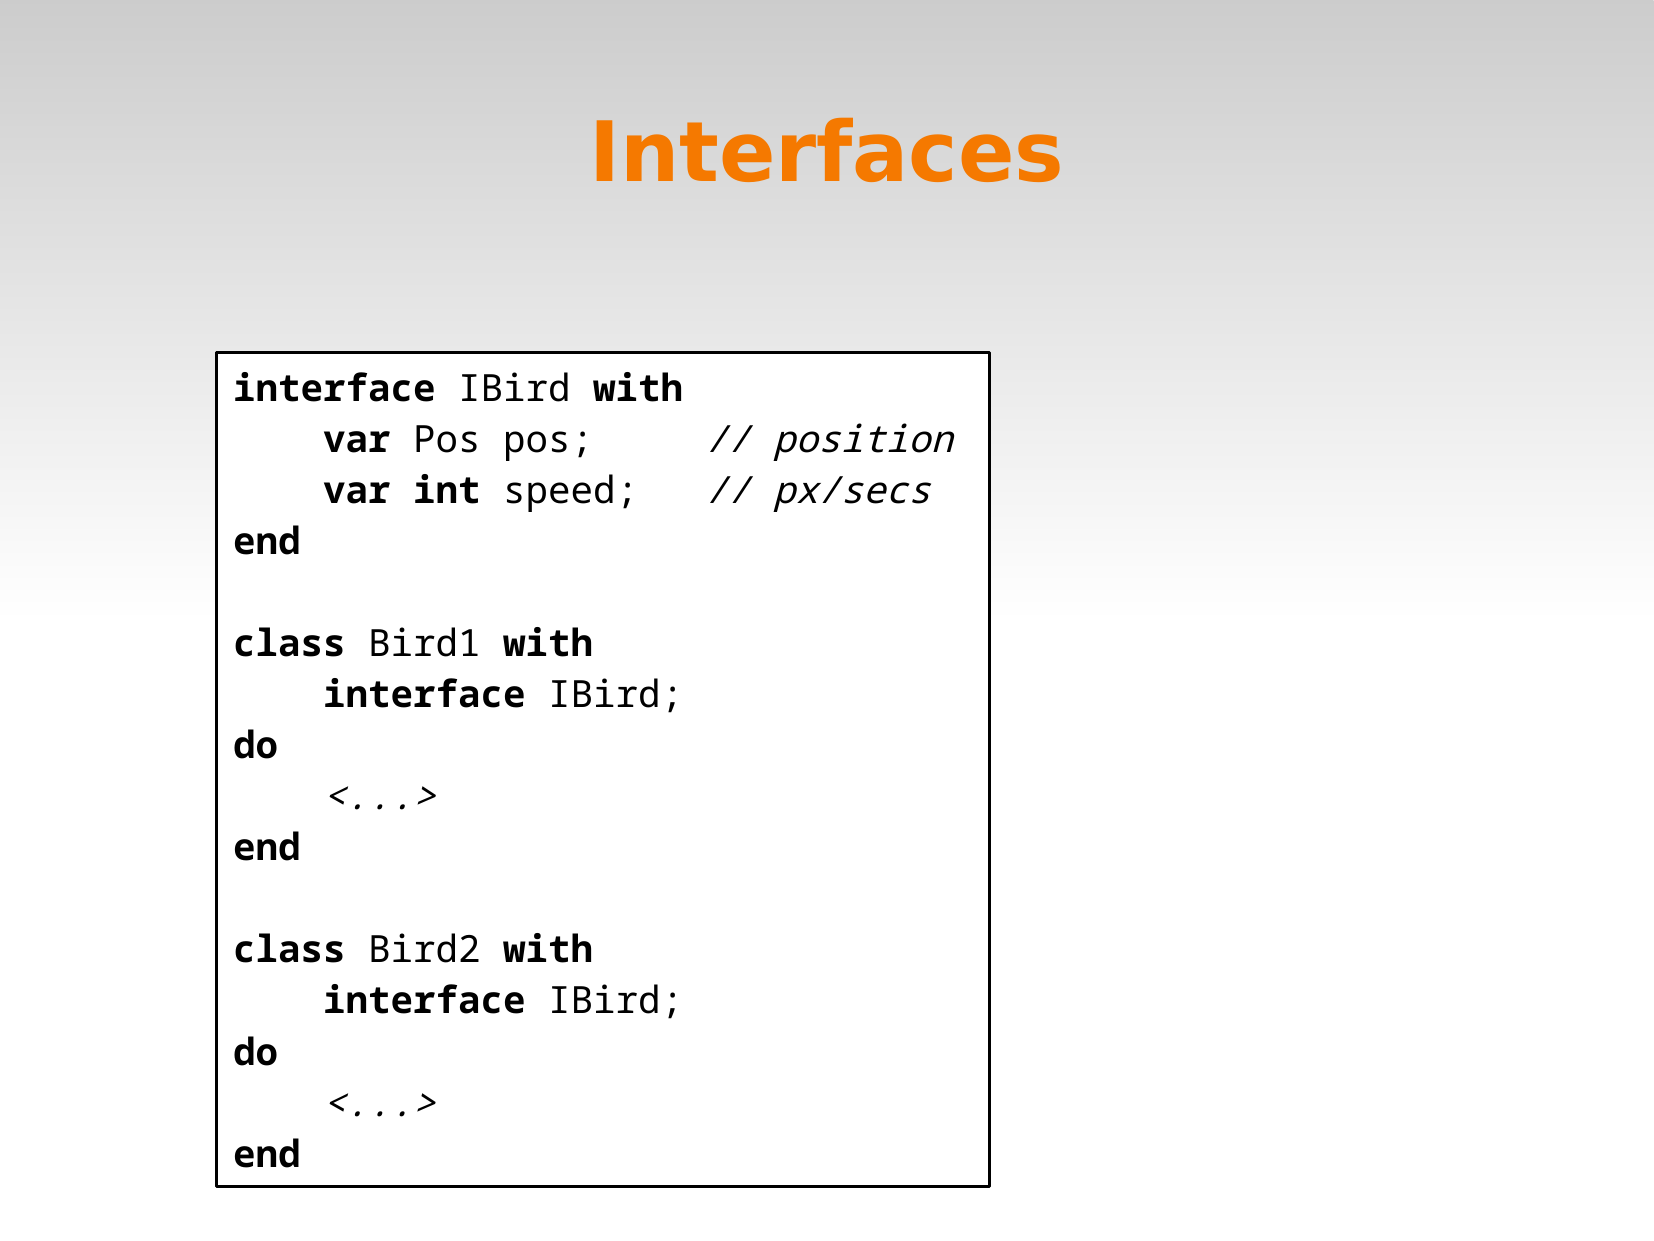

# Interfaces
interface IBird with
 var Pos pos; // position
 var int speed; // px/secs
end
class Bird1 with
 interface IBird;
do
 <...>
end
class Bird2 with
 interface IBird;
do
 <...>
end